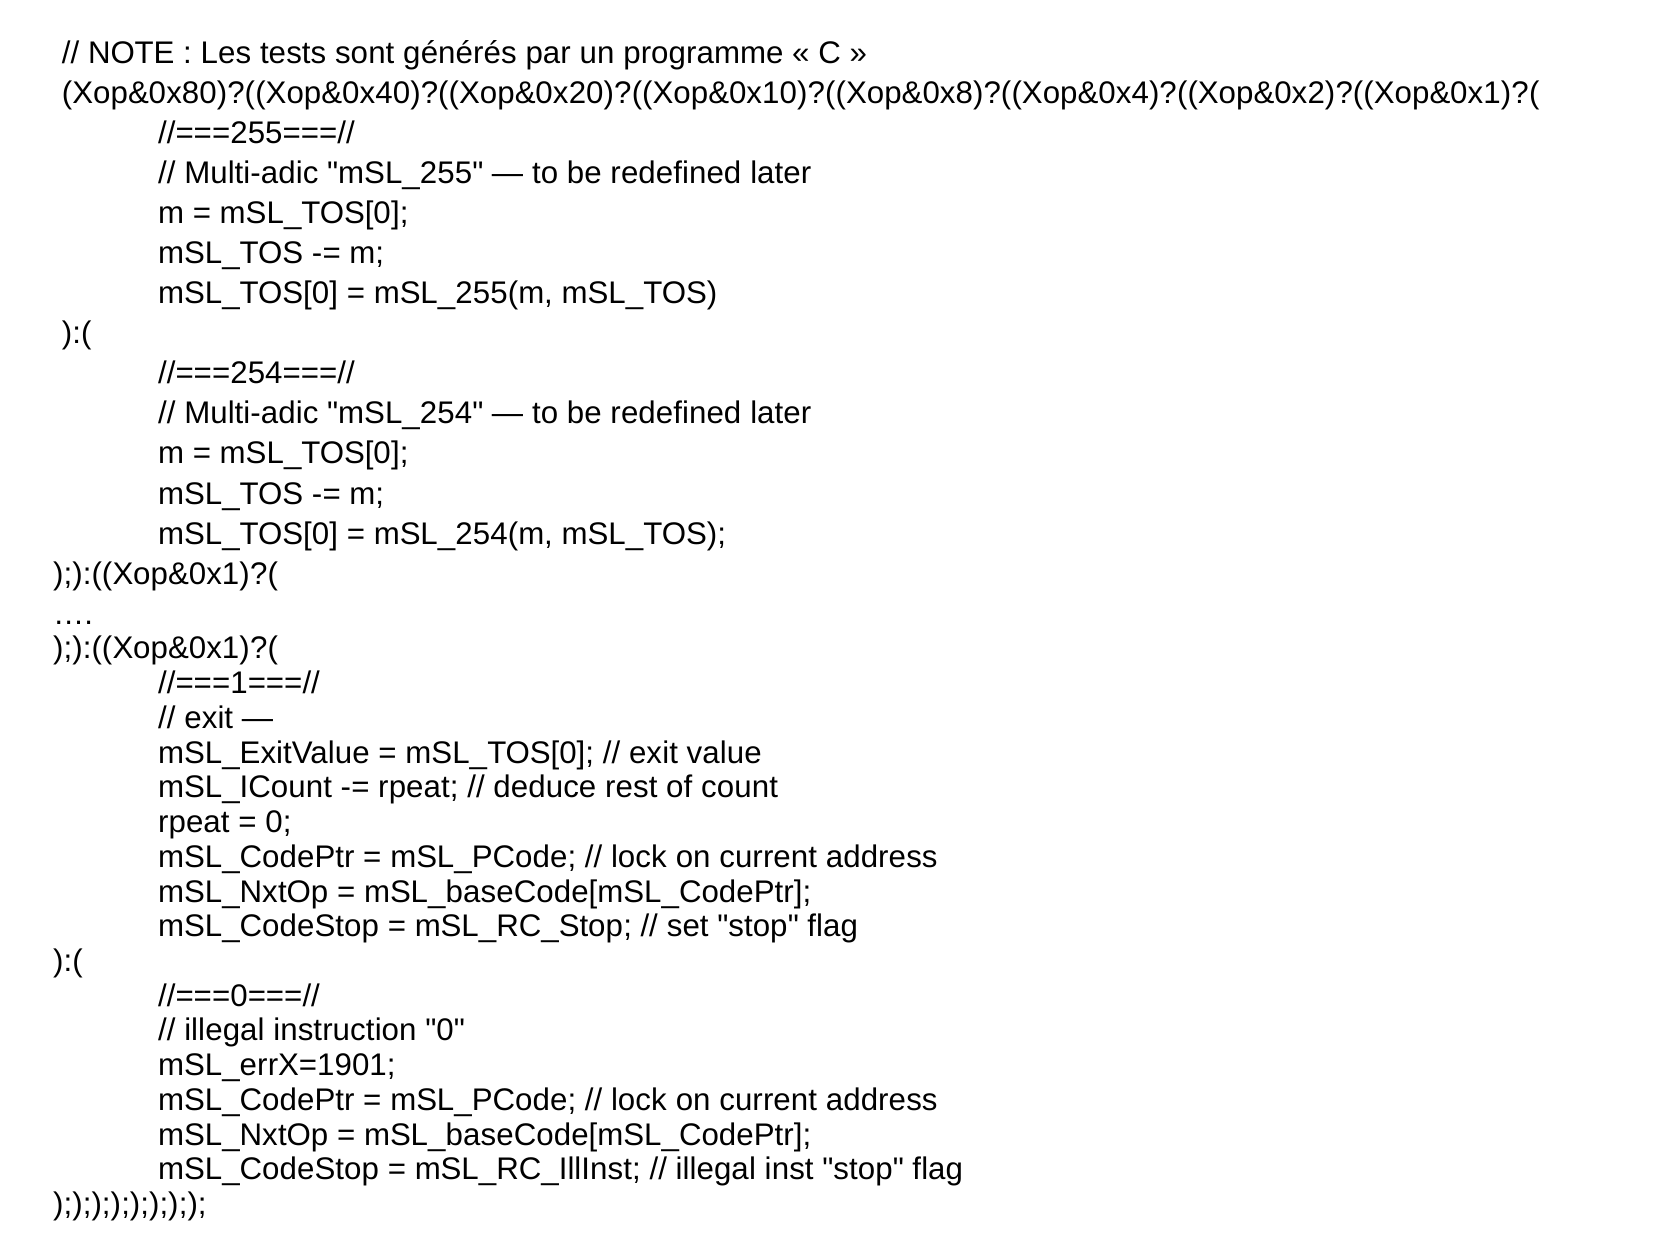

# // NOTE : Les tests sont générés par un programme « C »
 (Xop&0x80)?((Xop&0x40)?((Xop&0x20)?((Xop&0x10)?((Xop&0x8)?((Xop&0x4)?((Xop&0x2)?((Xop&0x1)?(
 //===255===//
 // Multi-adic "mSL_255" — to be redefined later
 m = mSL_TOS[0];
 mSL_TOS -= m;
 mSL_TOS[0] = mSL_255(m, mSL_TOS)
 ):(
 //===254===//
 // Multi-adic "mSL_254" — to be redefined later
 m = mSL_TOS[0];
 mSL_TOS -= m;
 mSL_TOS[0] = mSL_254(m, mSL_TOS);
);):((Xop&0x1)?(
….
);):((Xop&0x1)?(
 //===1===//
 // exit —
 mSL_ExitValue = mSL_TOS[0]; // exit value
 mSL_ICount -= rpeat; // deduce rest of count
 rpeat = 0;
 mSL_CodePtr = mSL_PCode; // lock on current address
 mSL_NxtOp = mSL_baseCode[mSL_CodePtr];
 mSL_CodeStop = mSL_RC_Stop; // set "stop" flag
):(
 //===0===//
 // illegal instruction "0"
 mSL_errX=1901;
 mSL_CodePtr = mSL_PCode; // lock on current address
 mSL_NxtOp = mSL_baseCode[mSL_CodePtr];
 mSL_CodeStop = mSL_RC_IllInst; // illegal inst "stop" flag
););););););););